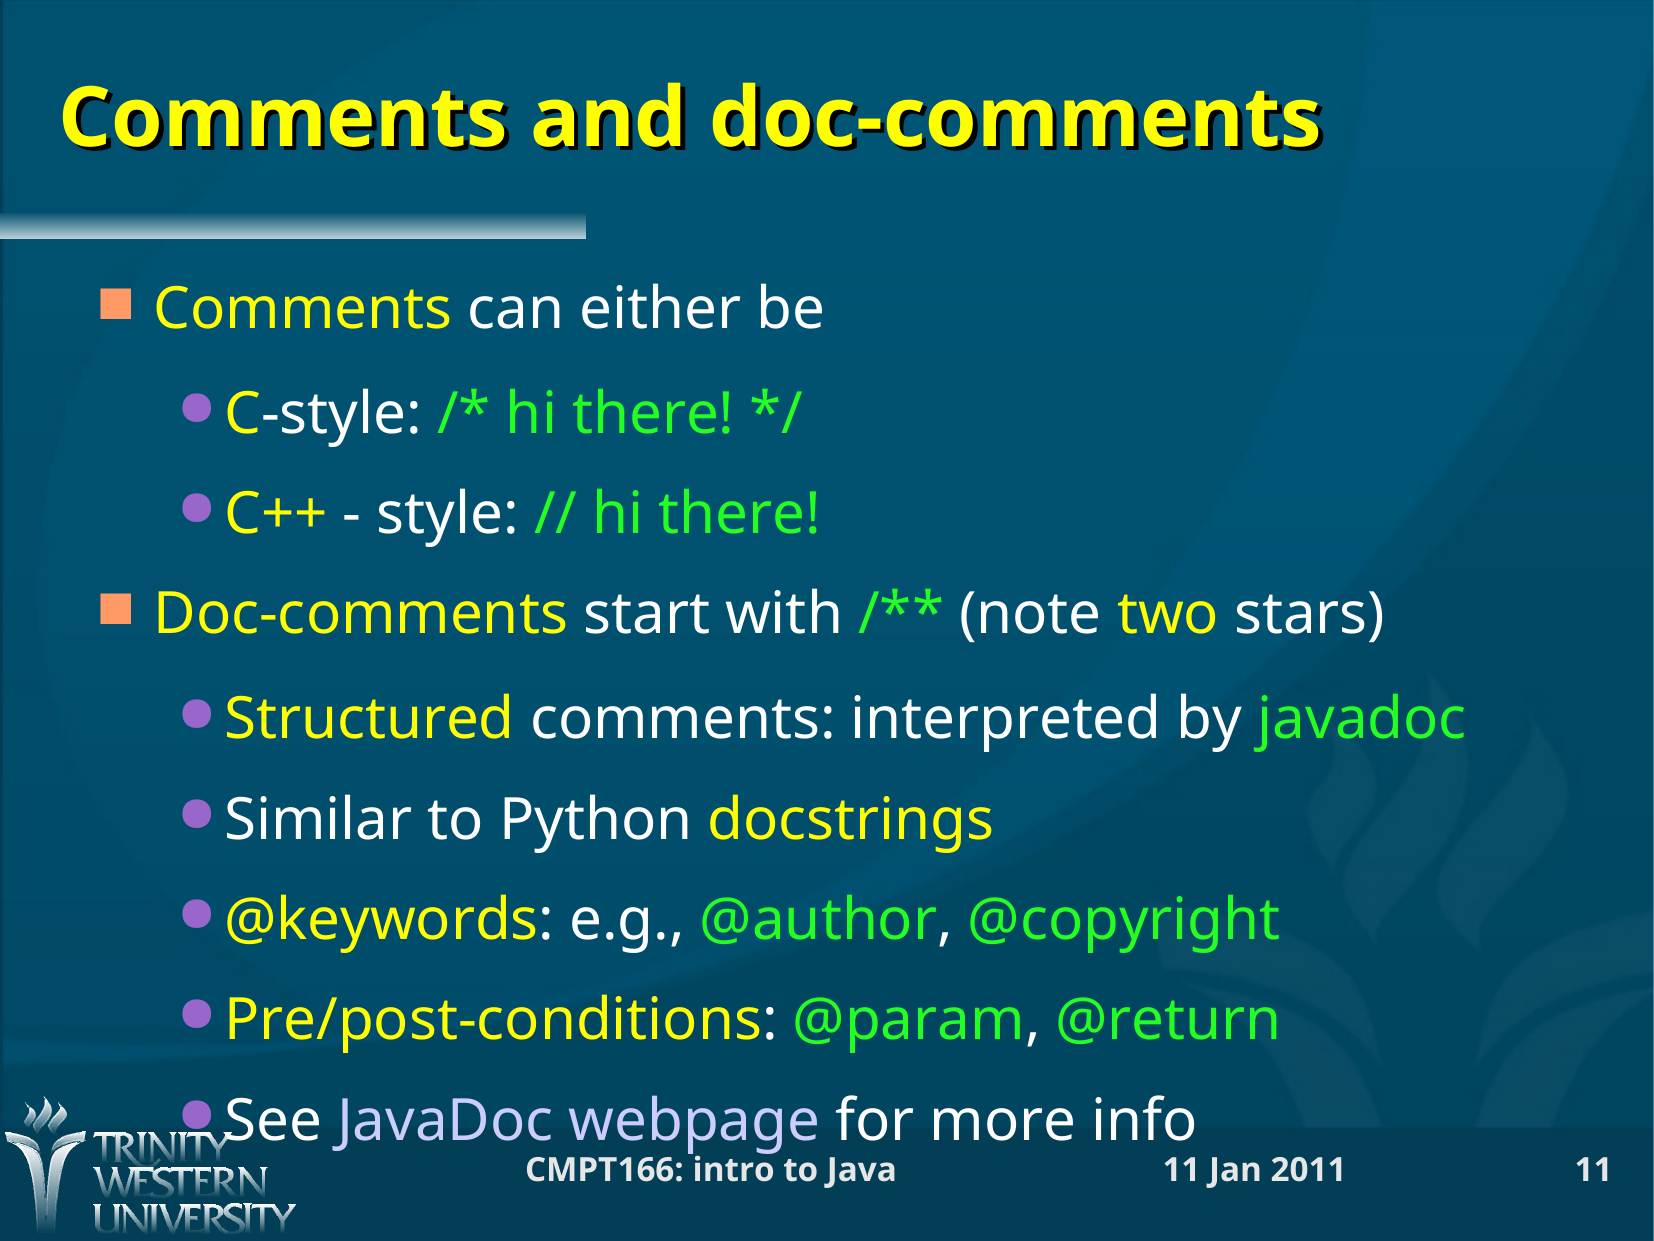

# Comments and doc-comments
Comments can either be
C-style: /* hi there! */
C++ - style: // hi there!
Doc-comments start with /** (note two stars)
Structured comments: interpreted by javadoc
Similar to Python docstrings
@keywords: e.g., @author, @copyright
Pre/post-conditions: @param, @return
See JavaDoc webpage for more info
CMPT166: intro to Java
11 Jan 2011
11